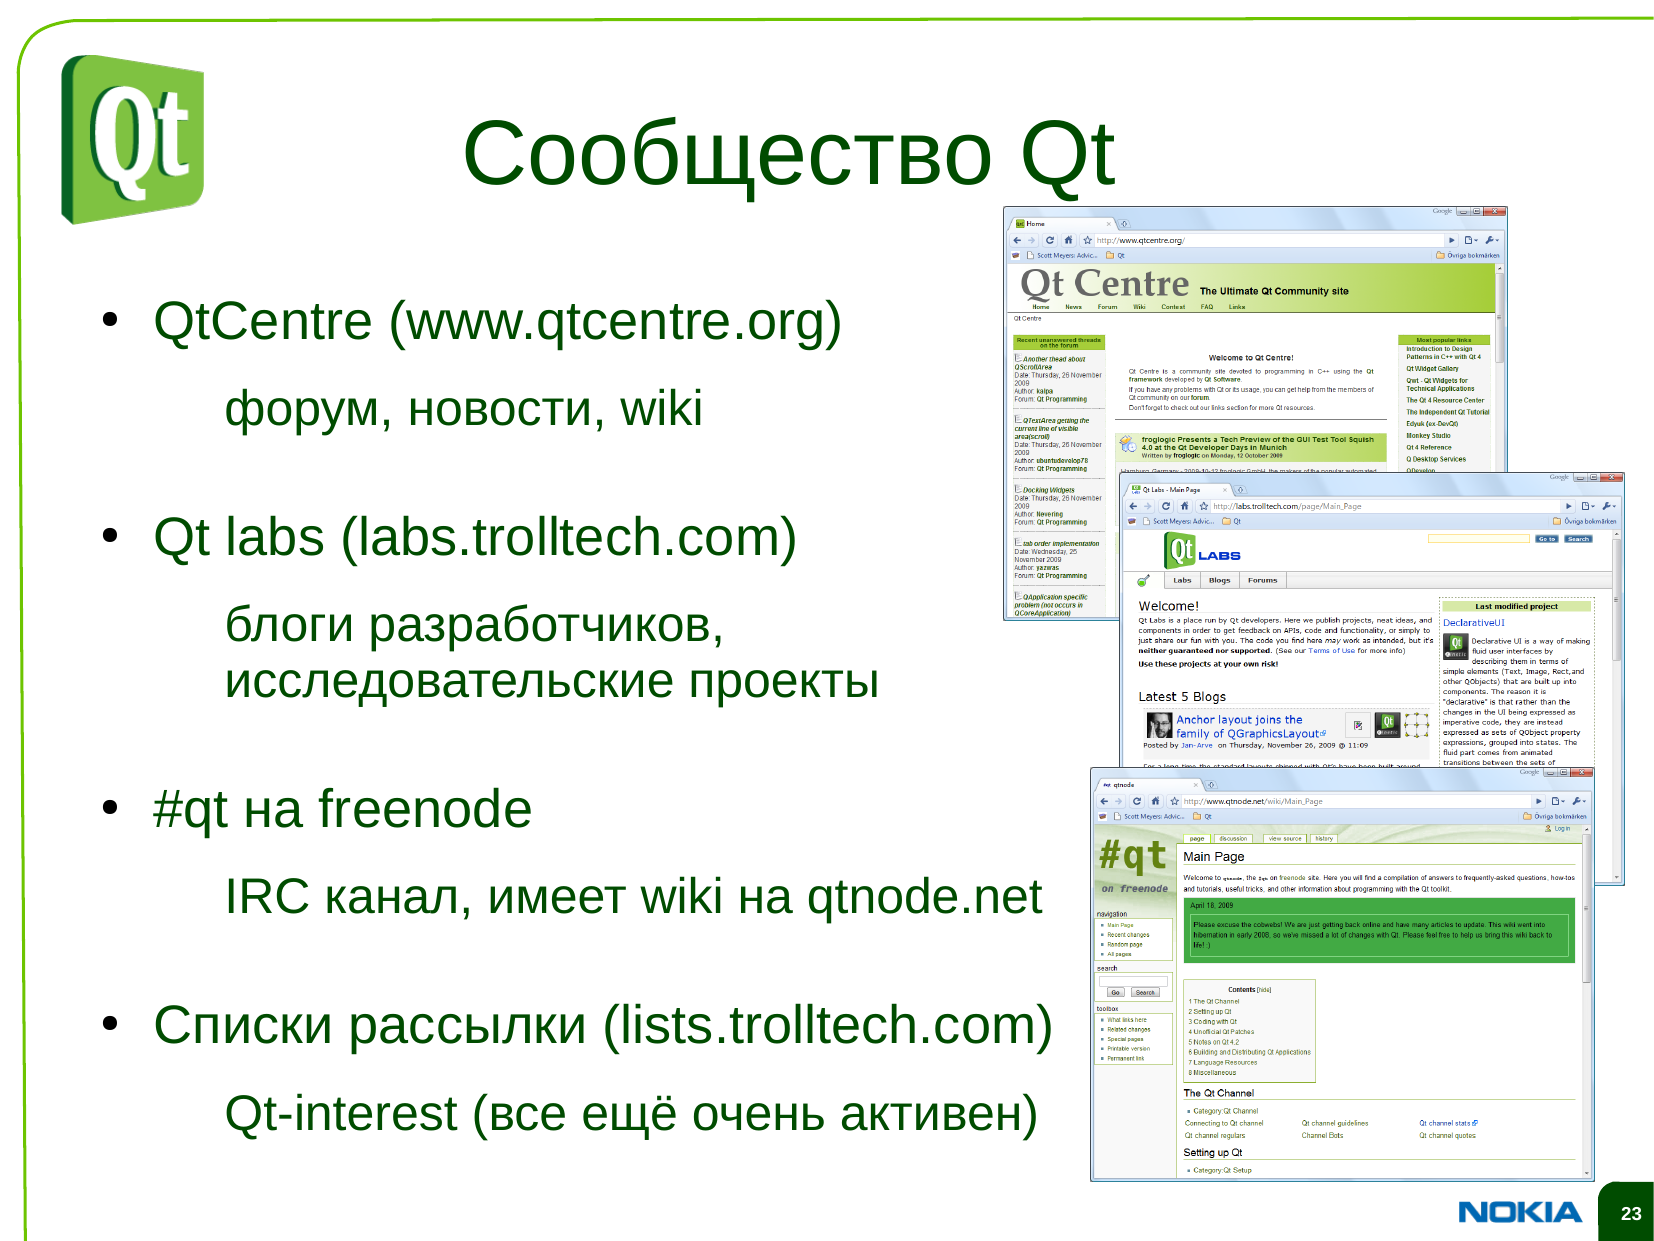

# Сообщество Qt
QtCentre (www.qtcentre.org)
форум, новости, wiki
Qt labs (labs.trolltech.com)
блоги разработчиков,
исследовательские проекты
#qt на freenode
IRC канал, имеет wiki на qtnode.net
Списки рассылки (lists.trolltech.com)
Qt-interest (все ещё очень активен)